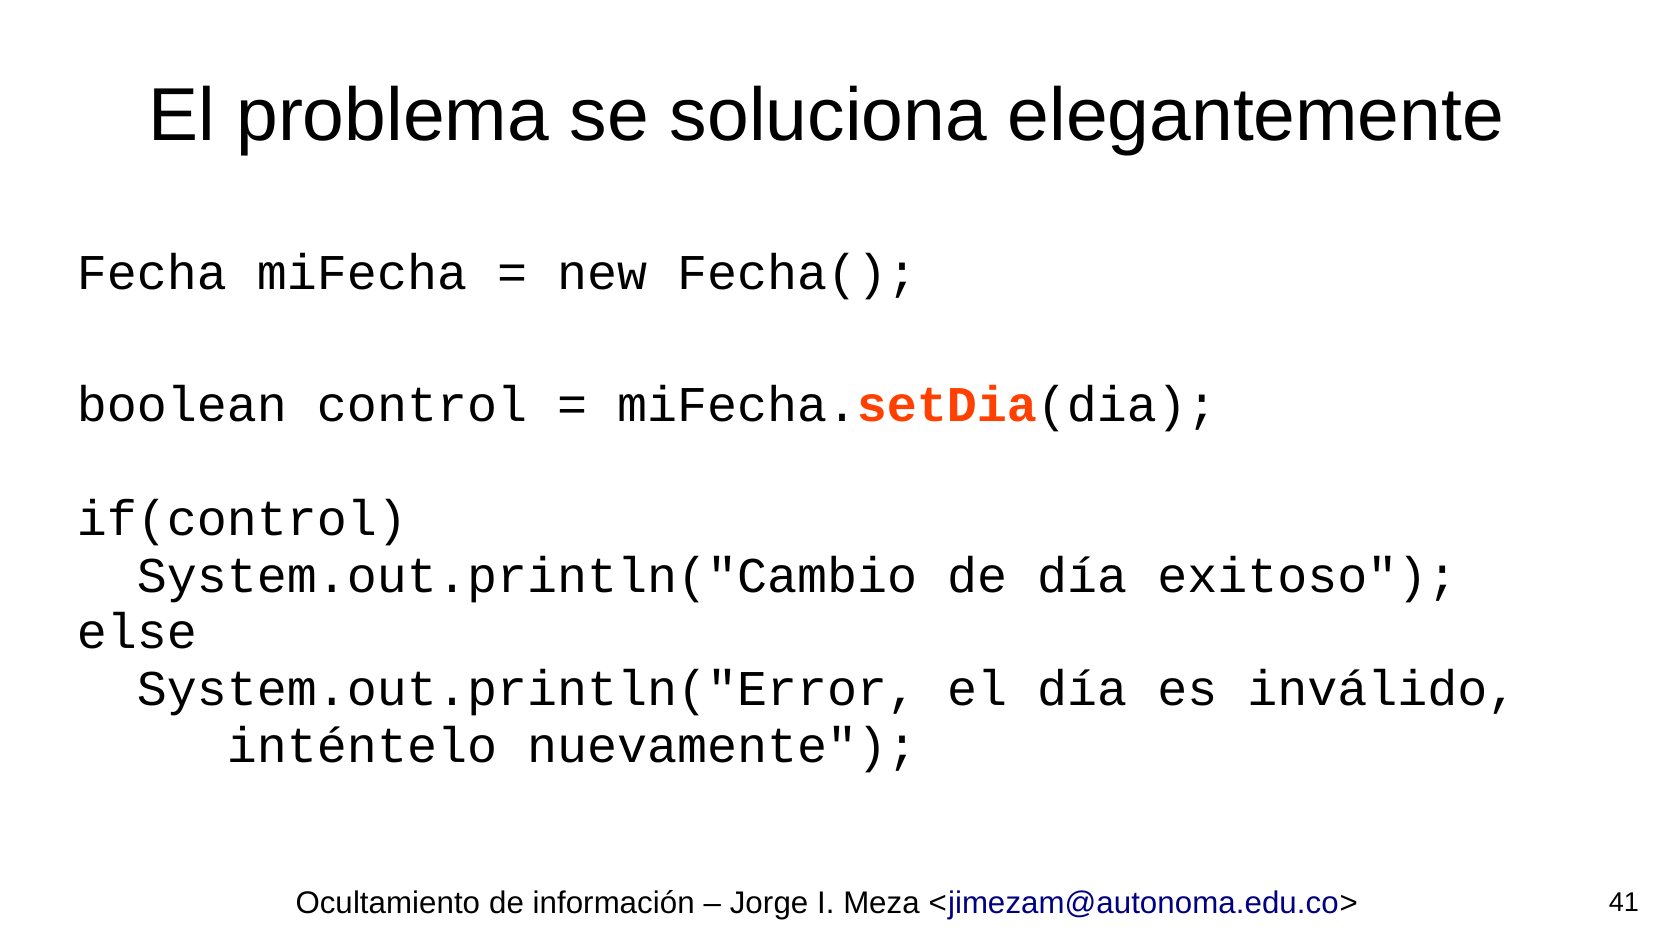

# El problema se soluciona elegantemente
Fecha miFecha = new Fecha();
boolean control = miFecha.setDia(dia);
if(control)
 System.out.println("Cambio de día exitoso");
else
 System.out.println("Error, el día es inválido, inténtelo nuevamente");